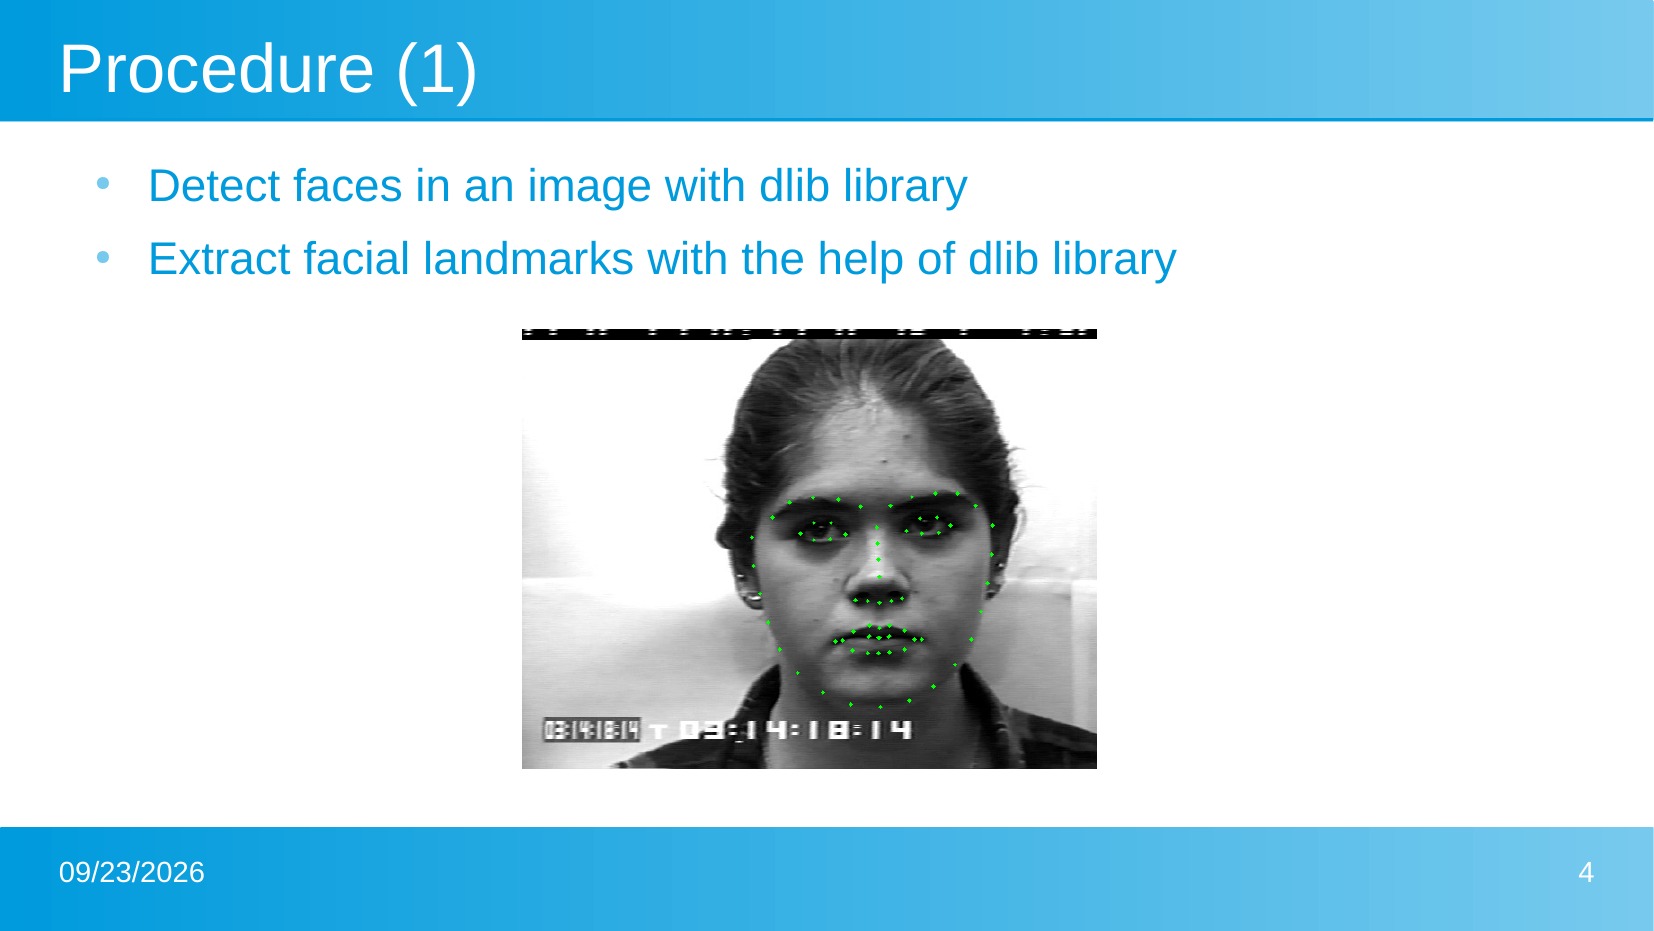

# Procedure (1)
Detect faces in an image with dlib library
Extract facial landmarks with the help of dlib library
4